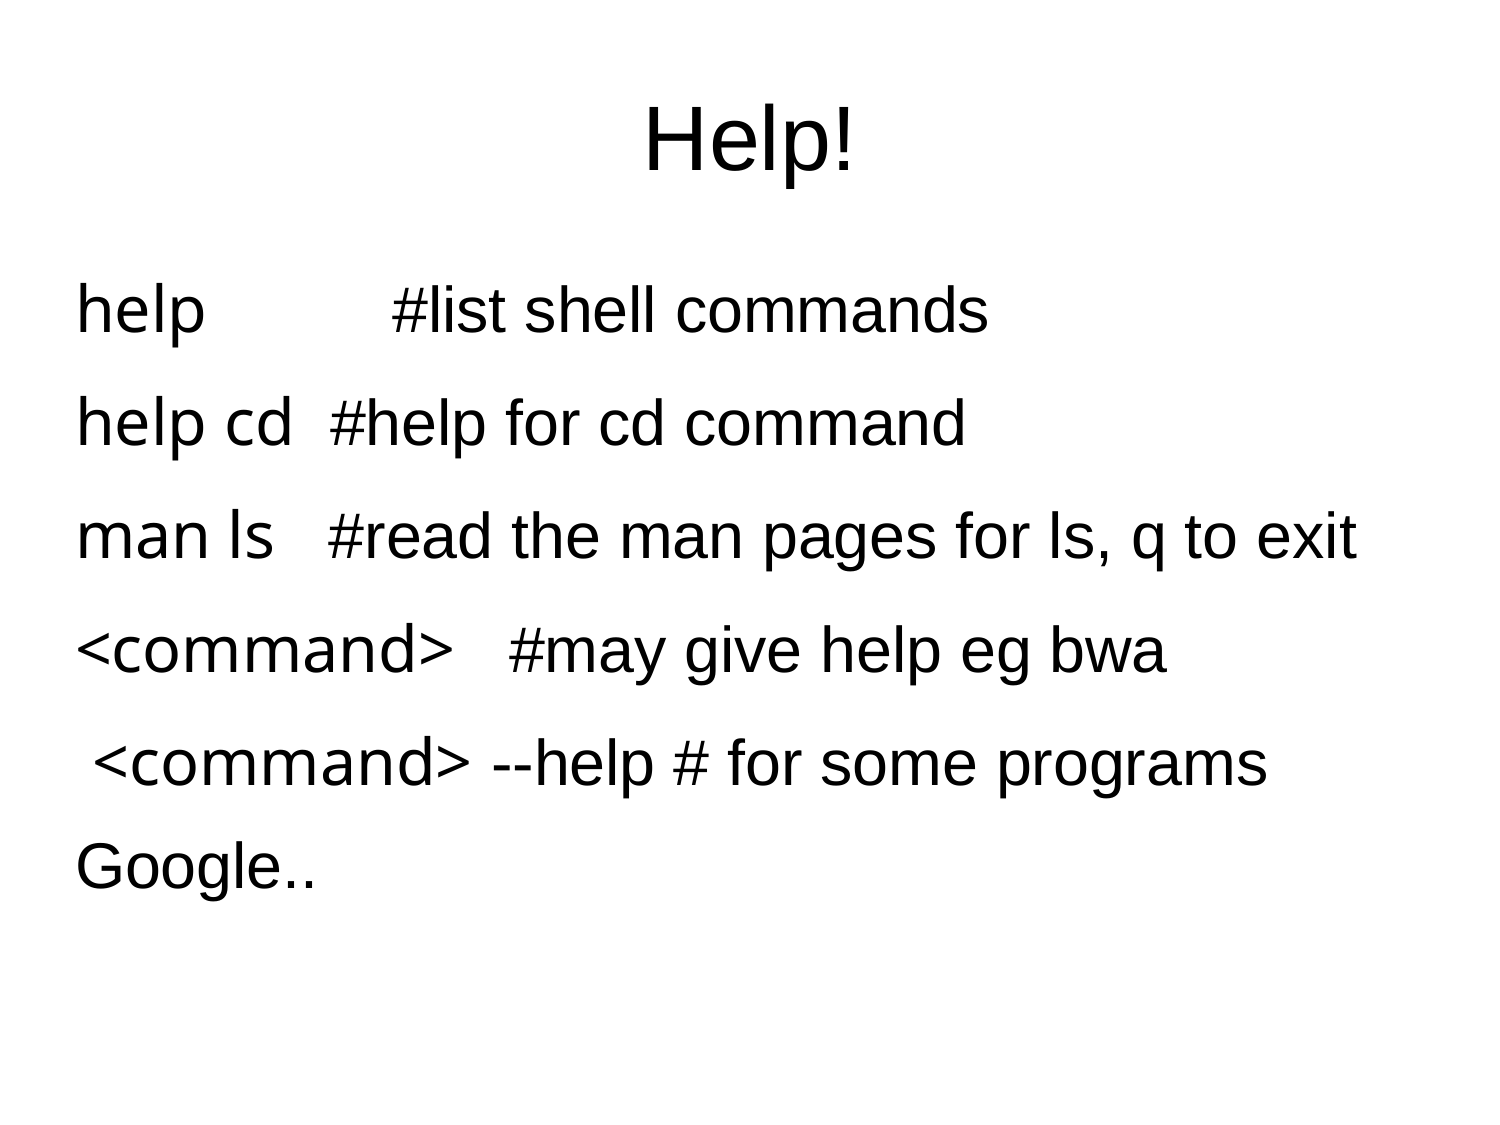

# Help!
help		 	#list shell commands
help cd #help for cd command
man ls 	#read the man pages for ls, q to exit
<command> #may give help eg bwa
 <command> --help # for some programs
Google..